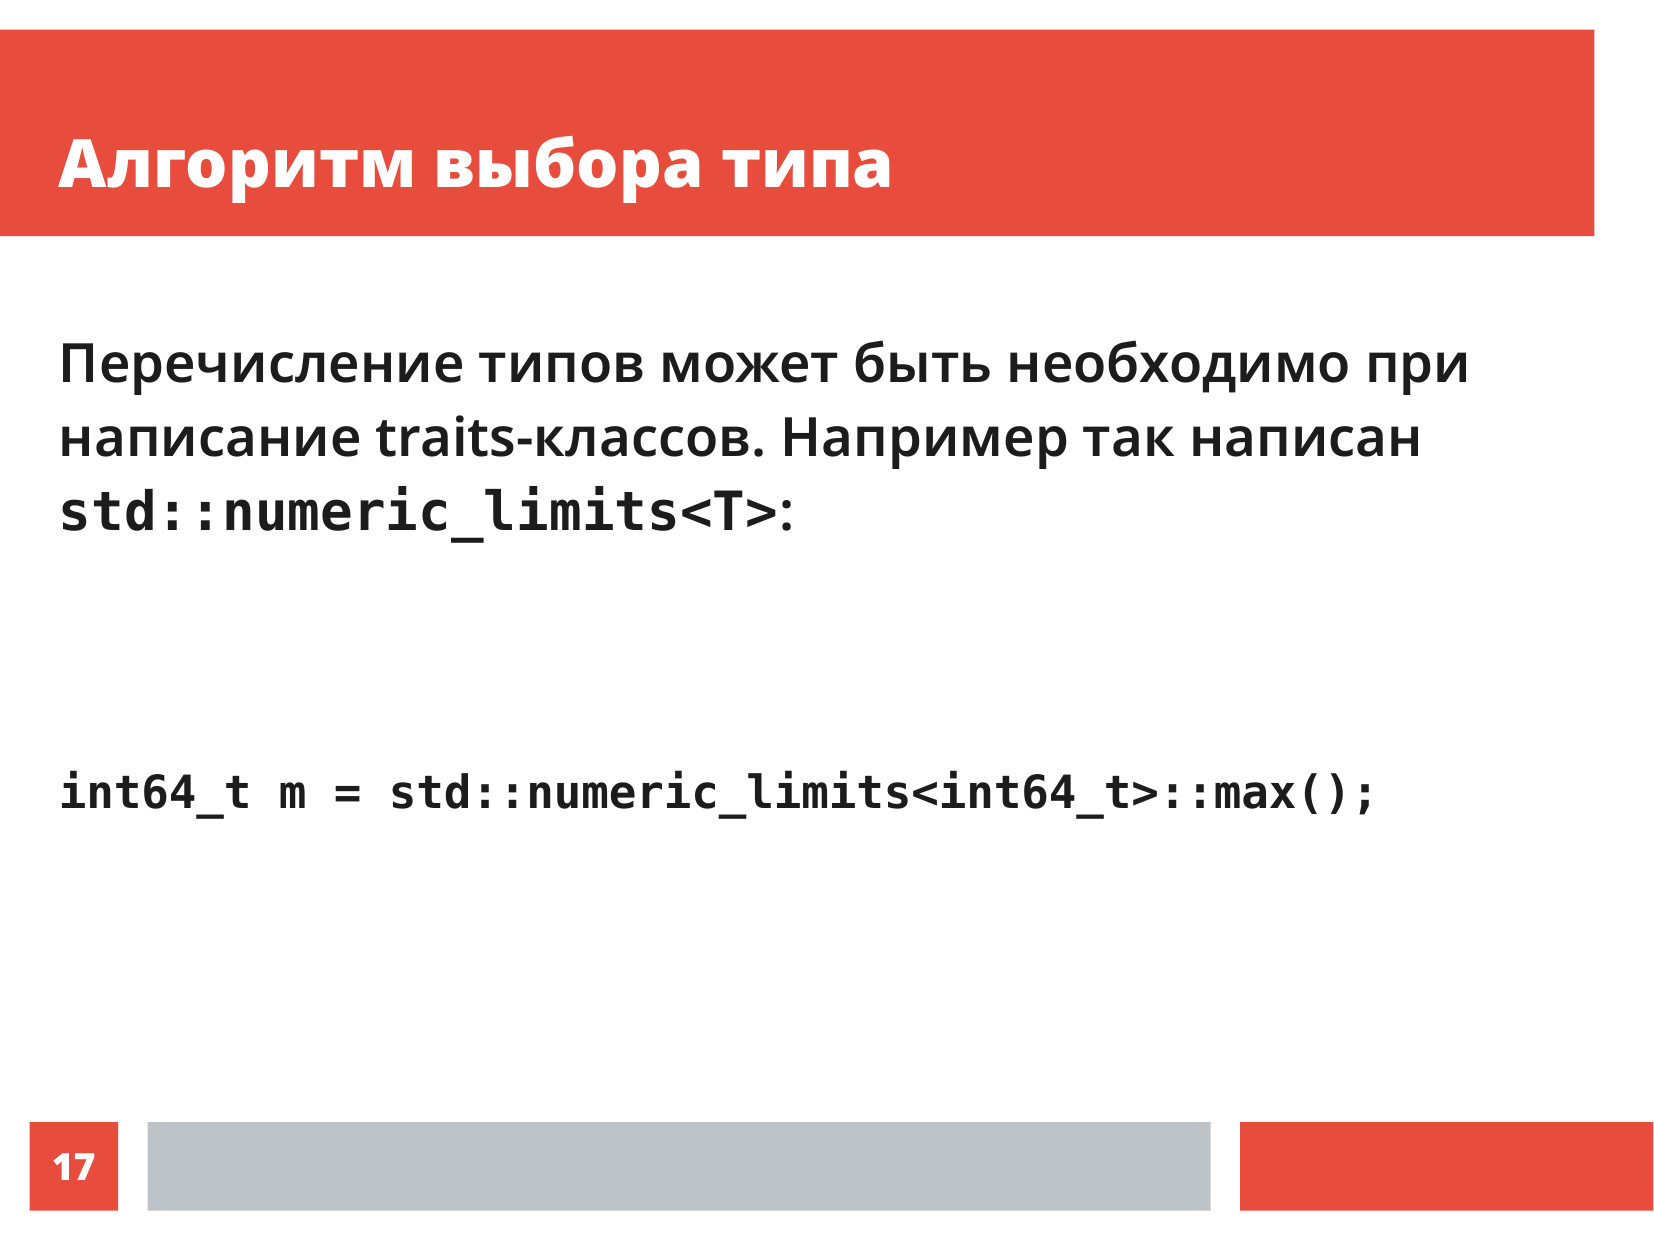

# Алгоритм выбора типа
Перечисление типов может быть необходимо при написание traits-классов. Например так написан std::numeric_limits<T>:
int64_t m = std::numeric_limits<int64_t>::max();
17